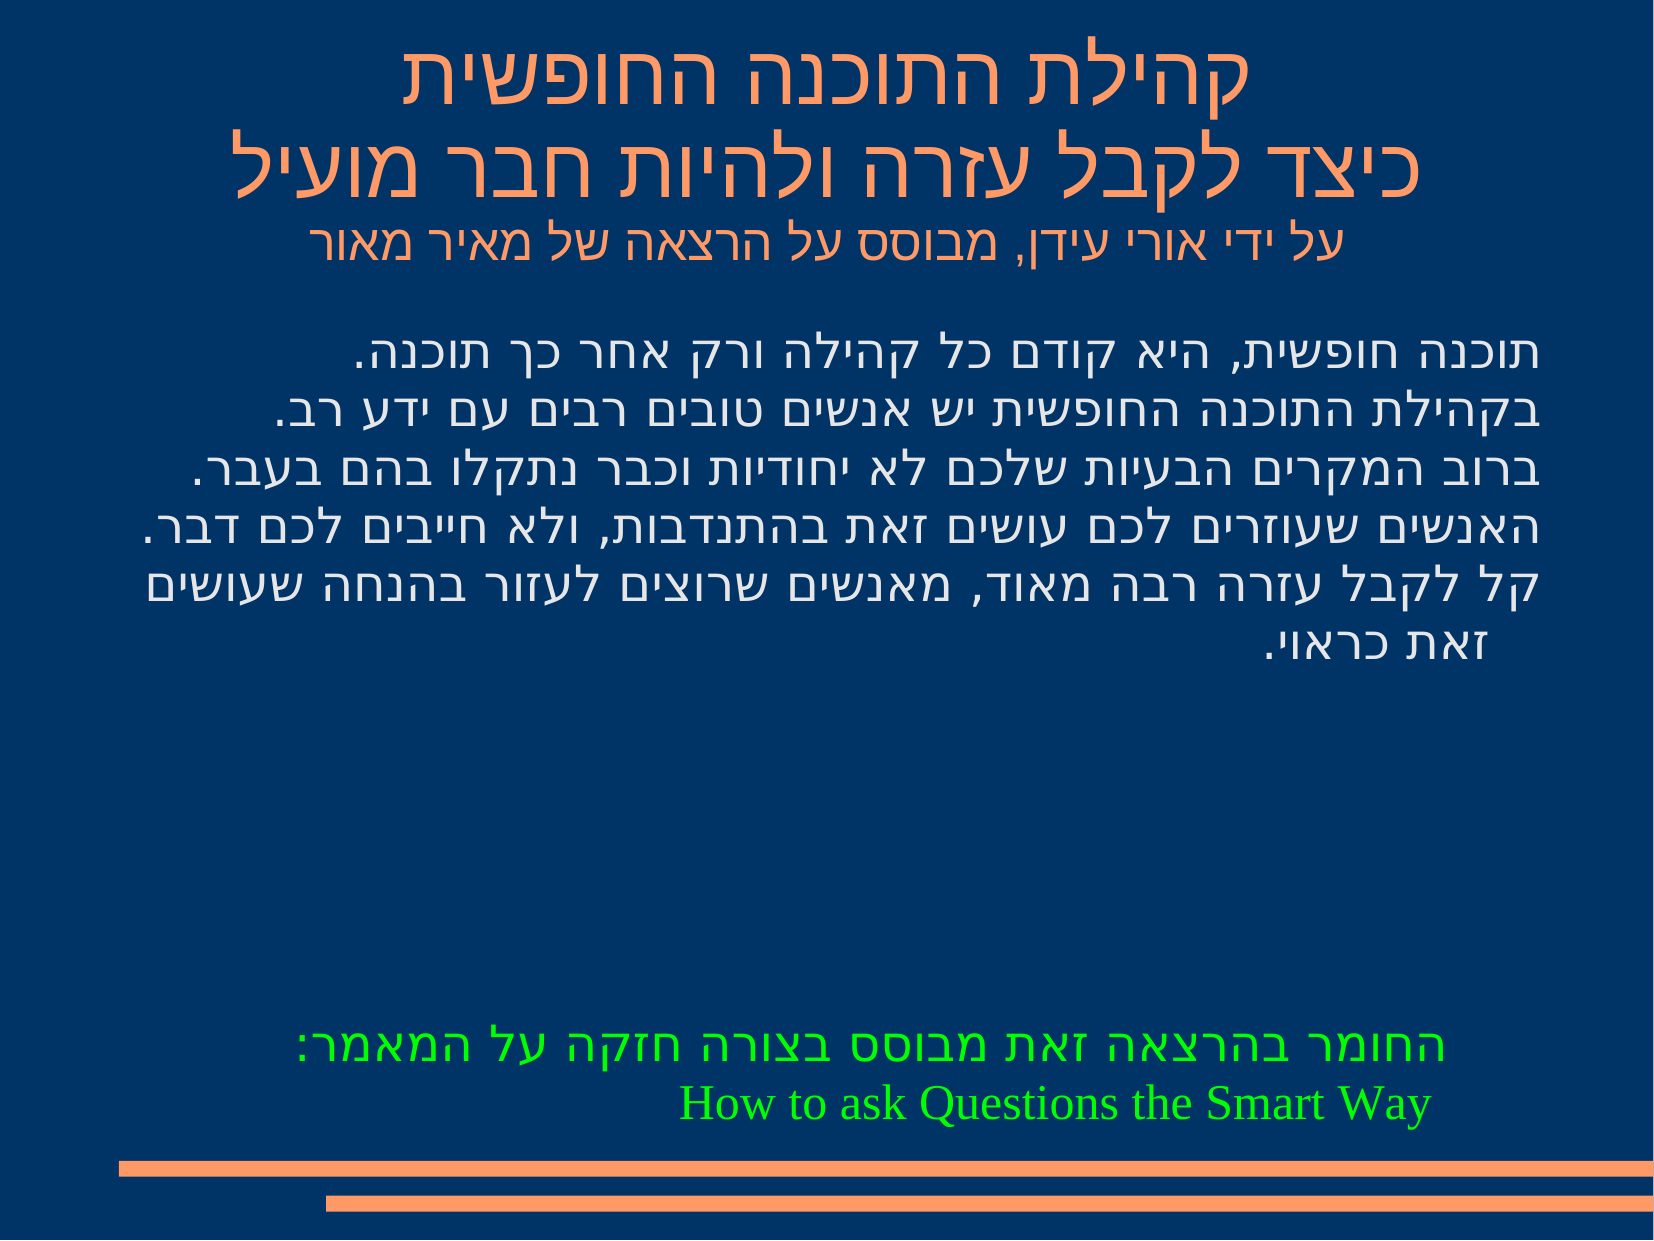

# קהילת התוכנה החופשית כיצד לקבל עזרה ולהיות חבר מועיל על ידי אורי עידן, מבוסס על הרצאה של מאיר מאור
תוכנה חופשית, היא קודם כל קהילה ורק אחר כך תוכנה.
בקהילת התוכנה החופשית יש אנשים טובים רבים עם ידע רב.
ברוב המקרים הבעיות שלכם לא יחודיות וכבר נתקלו בהם בעבר.
האנשים שעוזרים לכם עושים זאת בהתנדבות, ולא חייבים לכם דבר.
קל לקבל עזרה רבה מאוד, מאנשים שרוצים לעזור בהנחה שעושים זאת כראוי.
החומר בהרצאה זאת מבוסס בצורה חזקה על המאמר:
 How to ask Questions the Smart Way